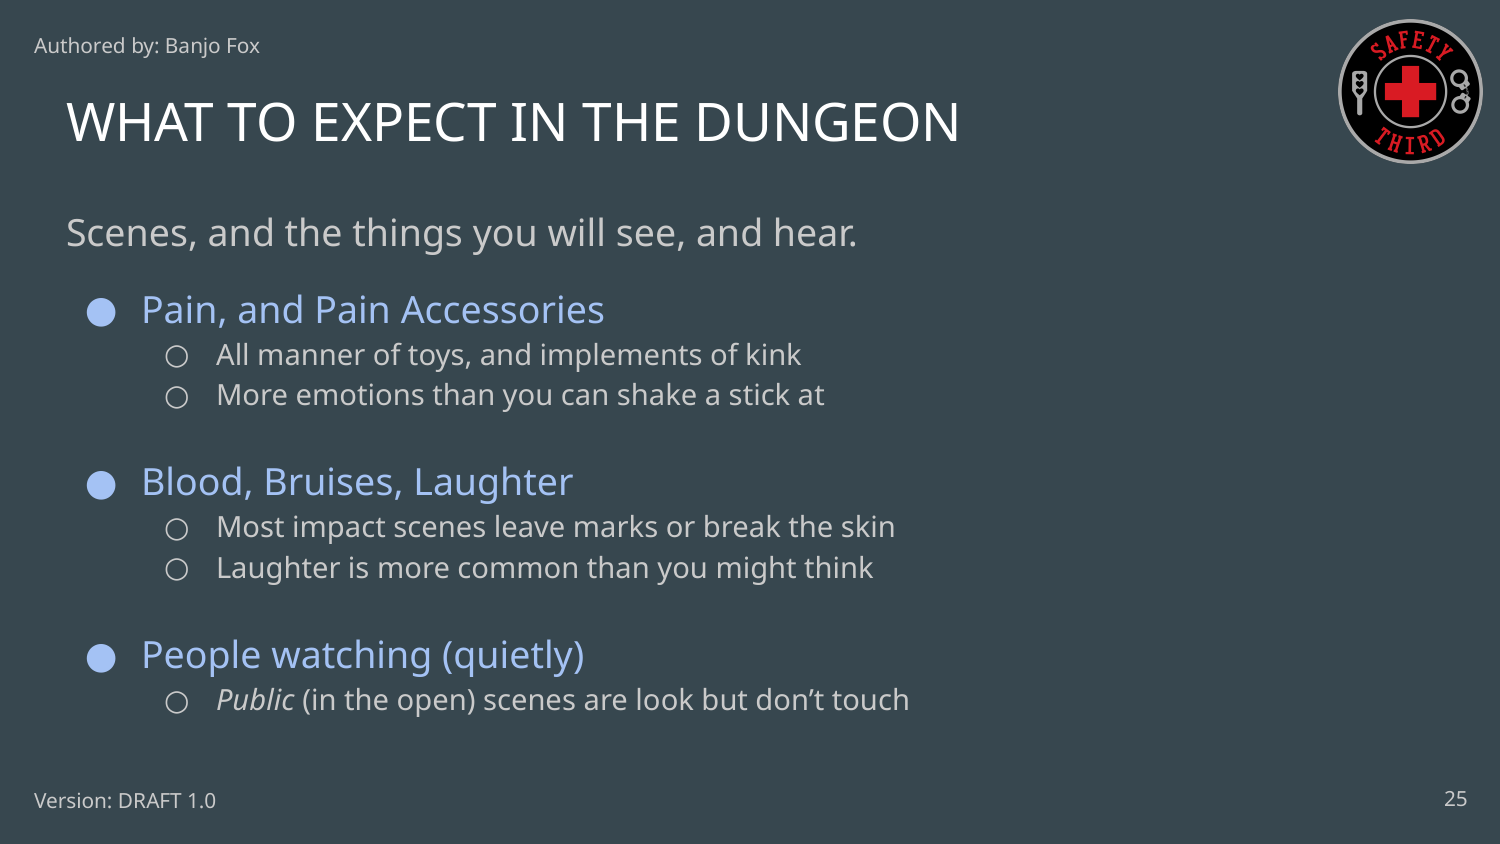

# WHAT TO EXPECT IN THE DUNGEON
Scenes, and the things you will see, and hear.
Pain, and Pain Accessories
All manner of toys, and implements of kink
More emotions than you can shake a stick at
Blood, Bruises, Laughter
Most impact scenes leave marks or break the skin
Laughter is more common than you might think
People watching (quietly)
Public (in the open) scenes are look but don’t touch